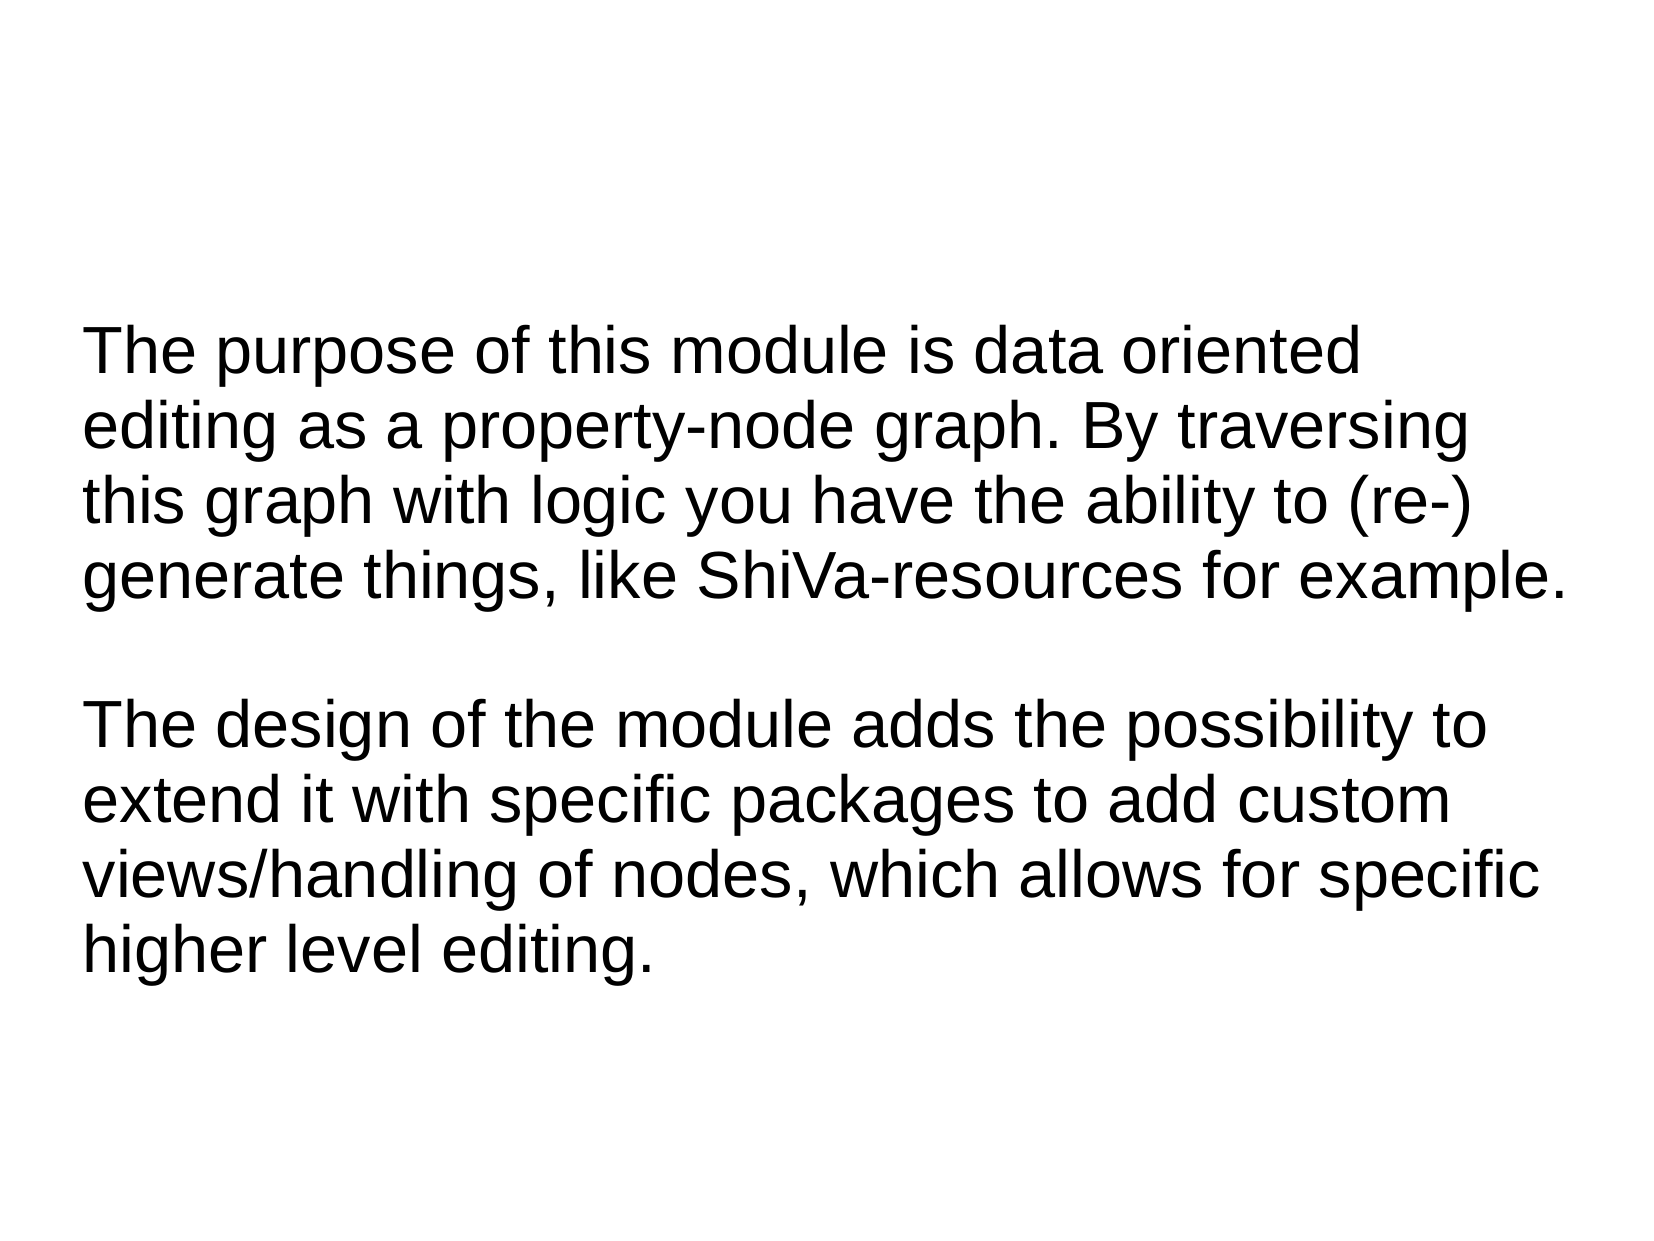

# The purpose of this module is data oriented editing as a property-node graph. By traversing this graph with logic you have the ability to (re-) generate things, like ShiVa-resources for example.
The design of the module adds the possibility to extend it with specific packages to add custom views/handling of nodes, which allows for specific higher level editing.